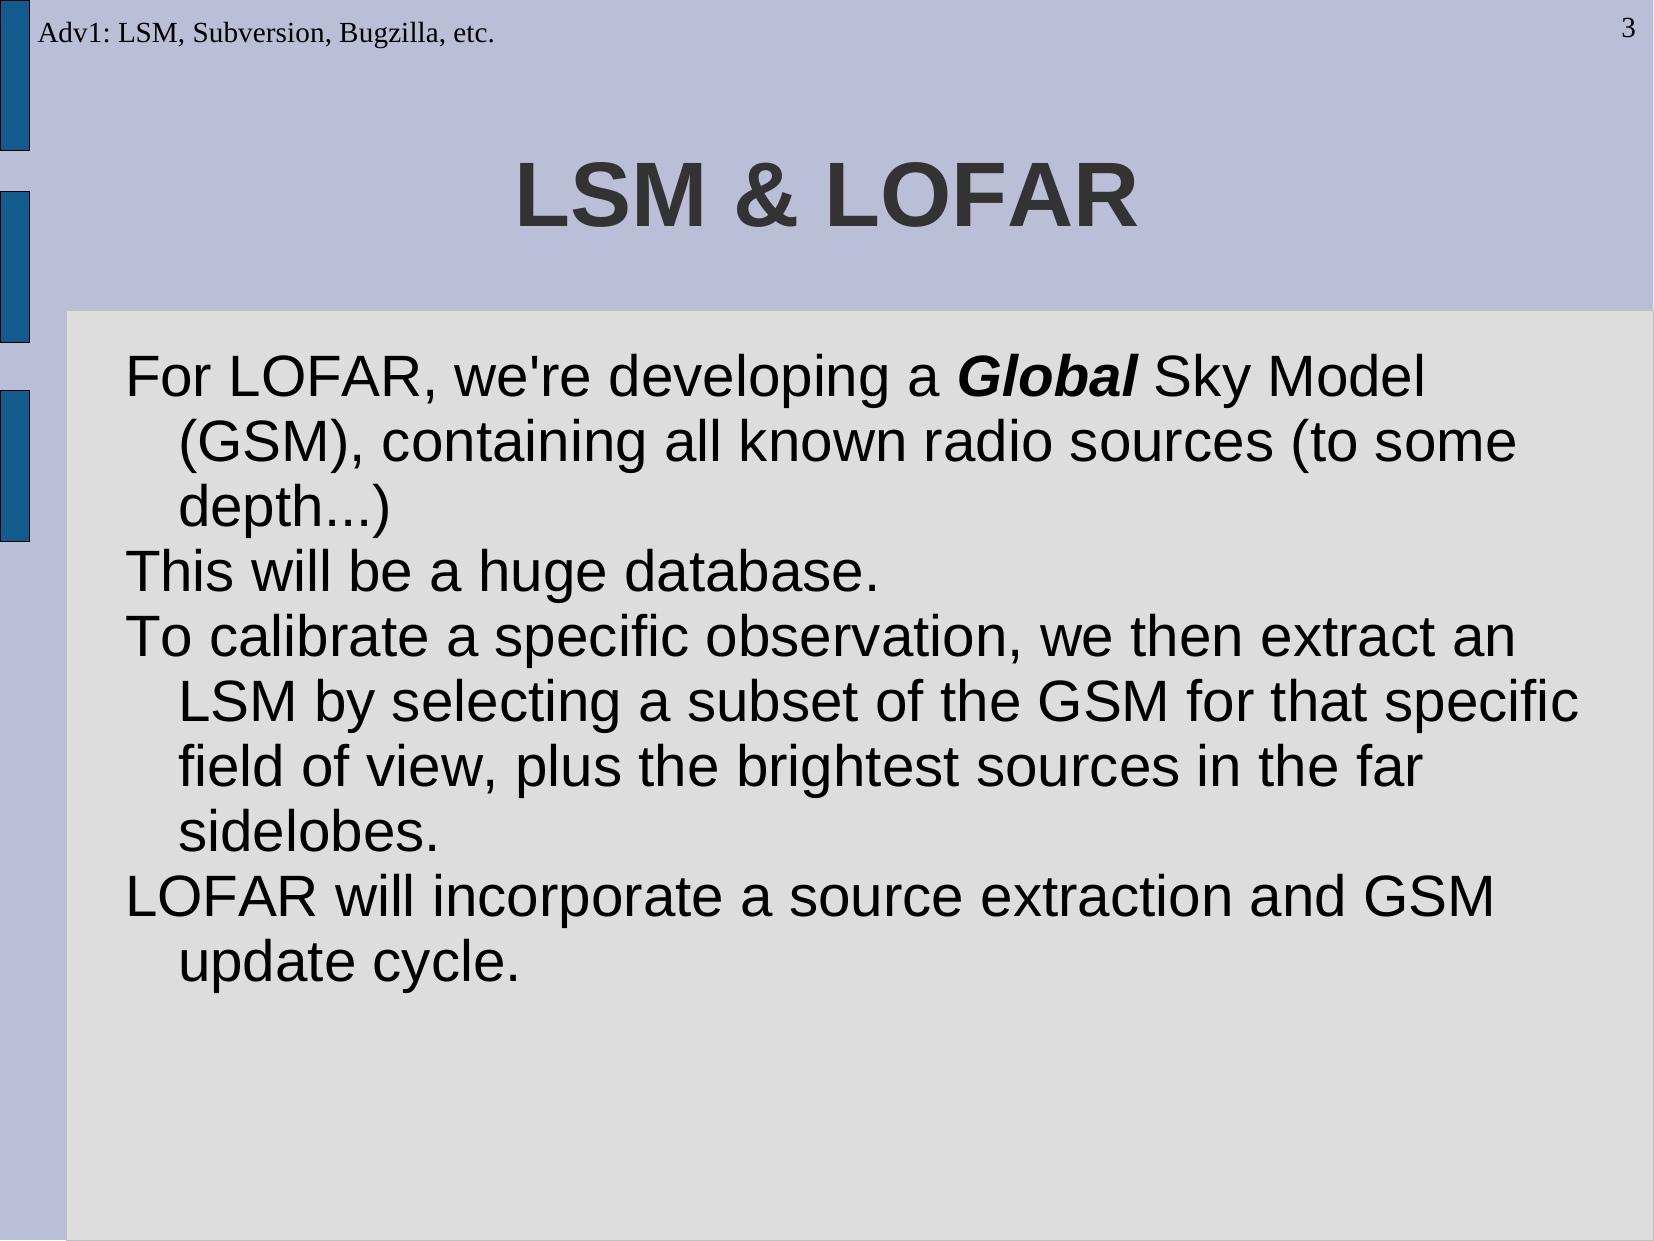

3
# LSM & LOFAR
For LOFAR, we're developing a Global Sky Model (GSM), containing all known radio sources (to some depth...)
This will be a huge database.
To calibrate a specific observation, we then extract an LSM by selecting a subset of the GSM for that specific field of view, plus the brightest sources in the far sidelobes.
LOFAR will incorporate a source extraction and GSM update cycle.